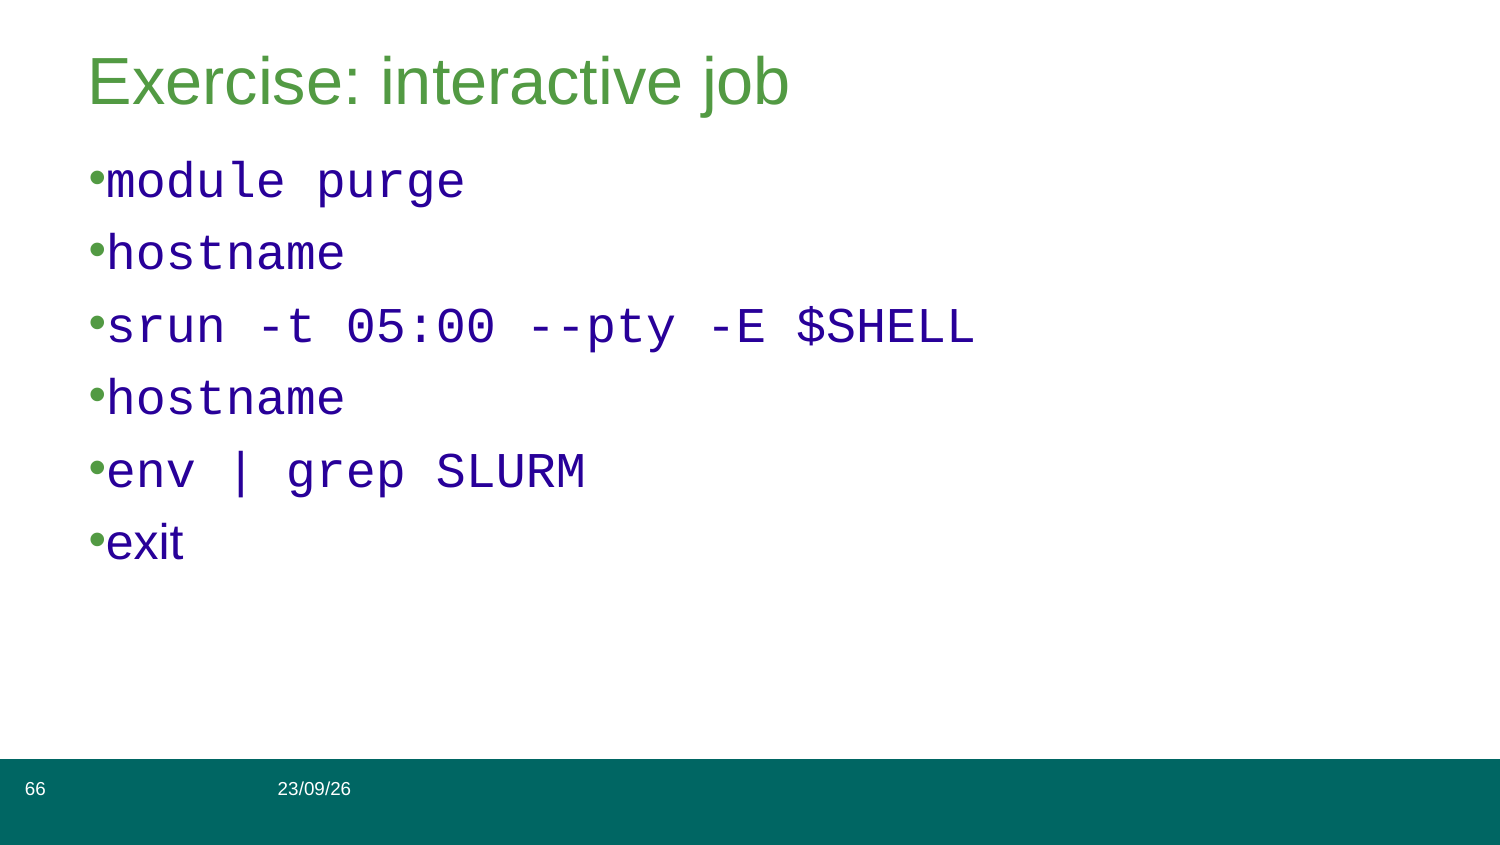

# Exercise: interactive job
module purge
hostname
srun -t 05:00 --pty -E $SHELL
hostname
env | grep SLURM
exit